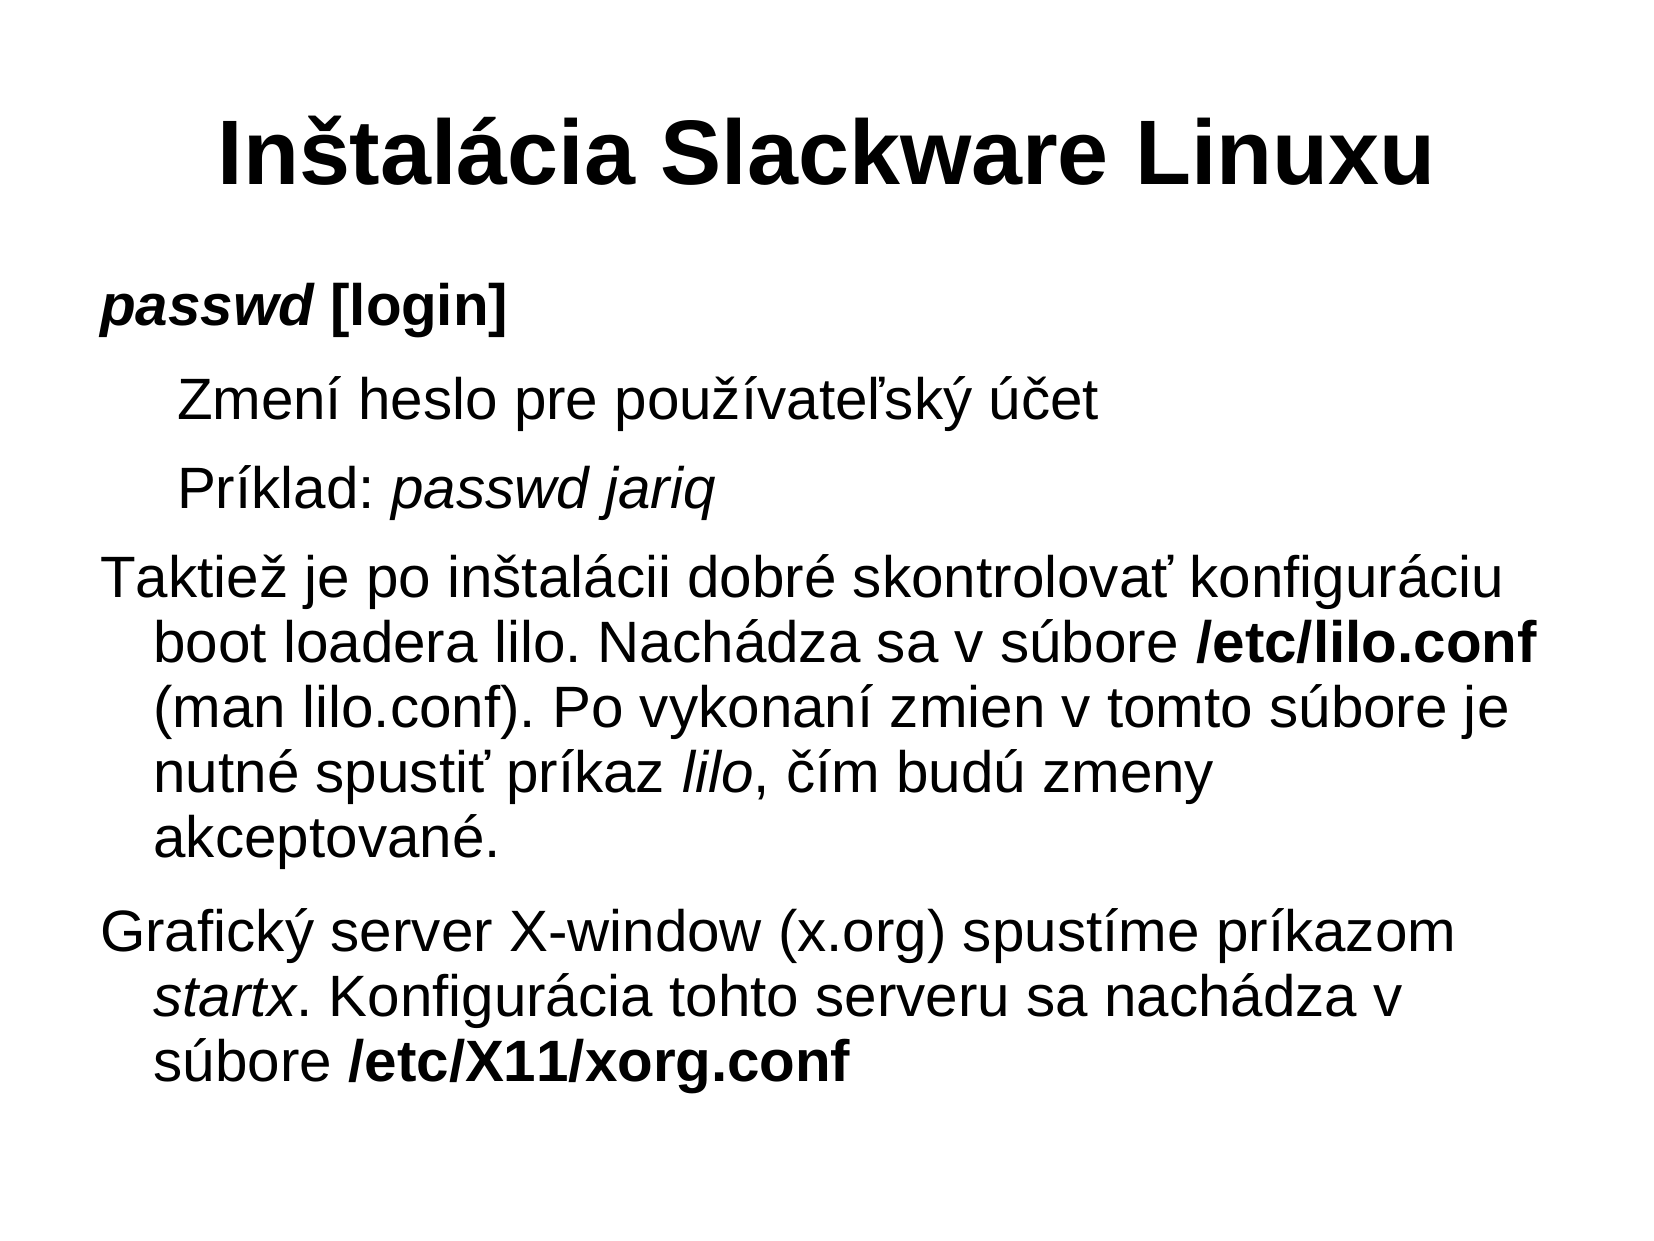

# Inštalácia Slackware Linuxu
passwd [login]
Zmení heslo pre používateľský účet
Príklad: passwd jariq
Taktiež je po inštalácii dobré skontrolovať konfiguráciu boot loadera lilo. Nachádza sa v súbore /etc/lilo.conf (man lilo.conf). Po vykonaní zmien v tomto súbore je nutné spustiť príkaz lilo, čím budú zmeny akceptované.
Grafický server X-window (x.org) spustíme príkazom startx. Konfigurácia tohto serveru sa nachádza v súbore /etc/X11/xorg.conf